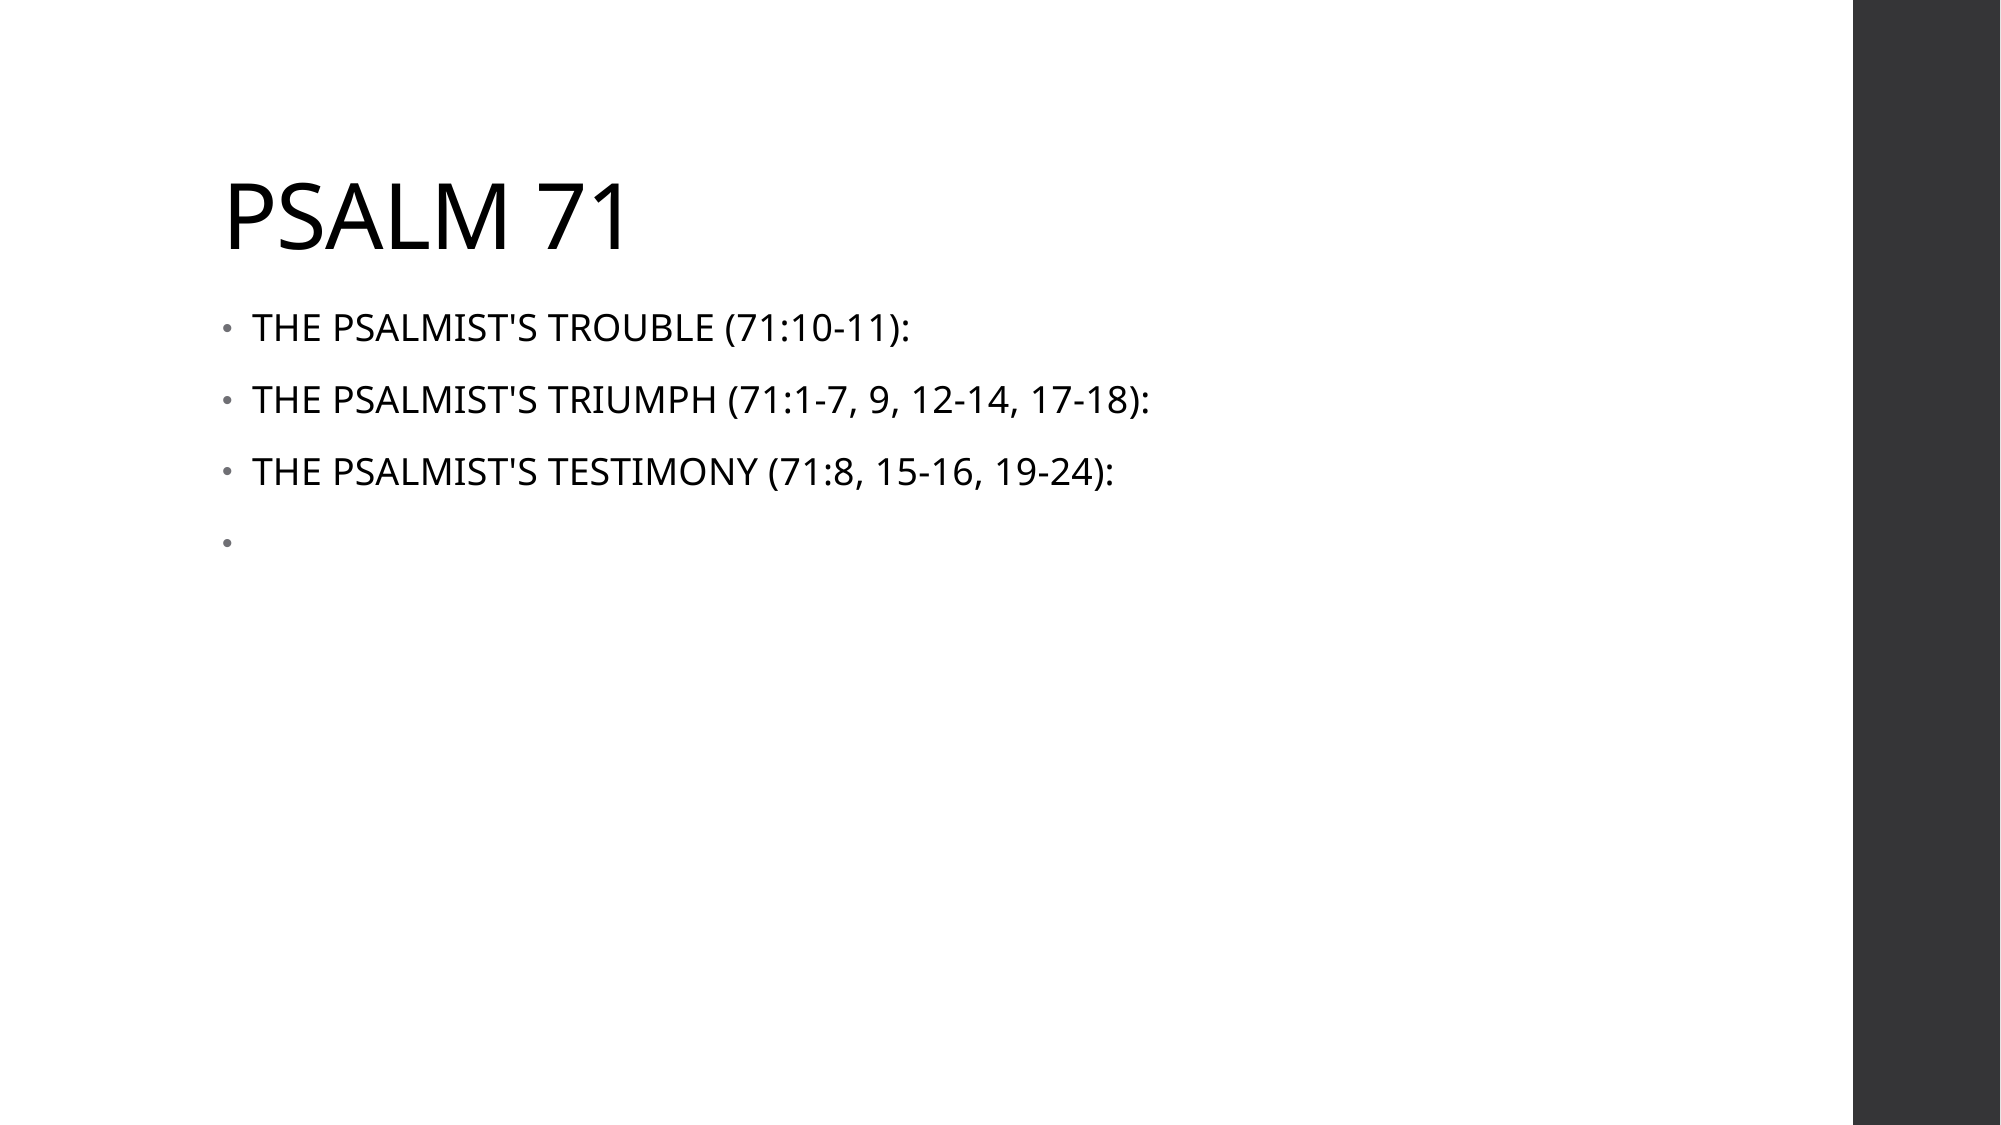

# PSALM 71
THE PSALMIST'S TROUBLE (71:10-11):
THE PSALMIST'S TRIUMPH (71:1-7, 9, 12-14, 17-18):
THE PSALMIST'S TESTIMONY (71:8, 15-16, 19-24):